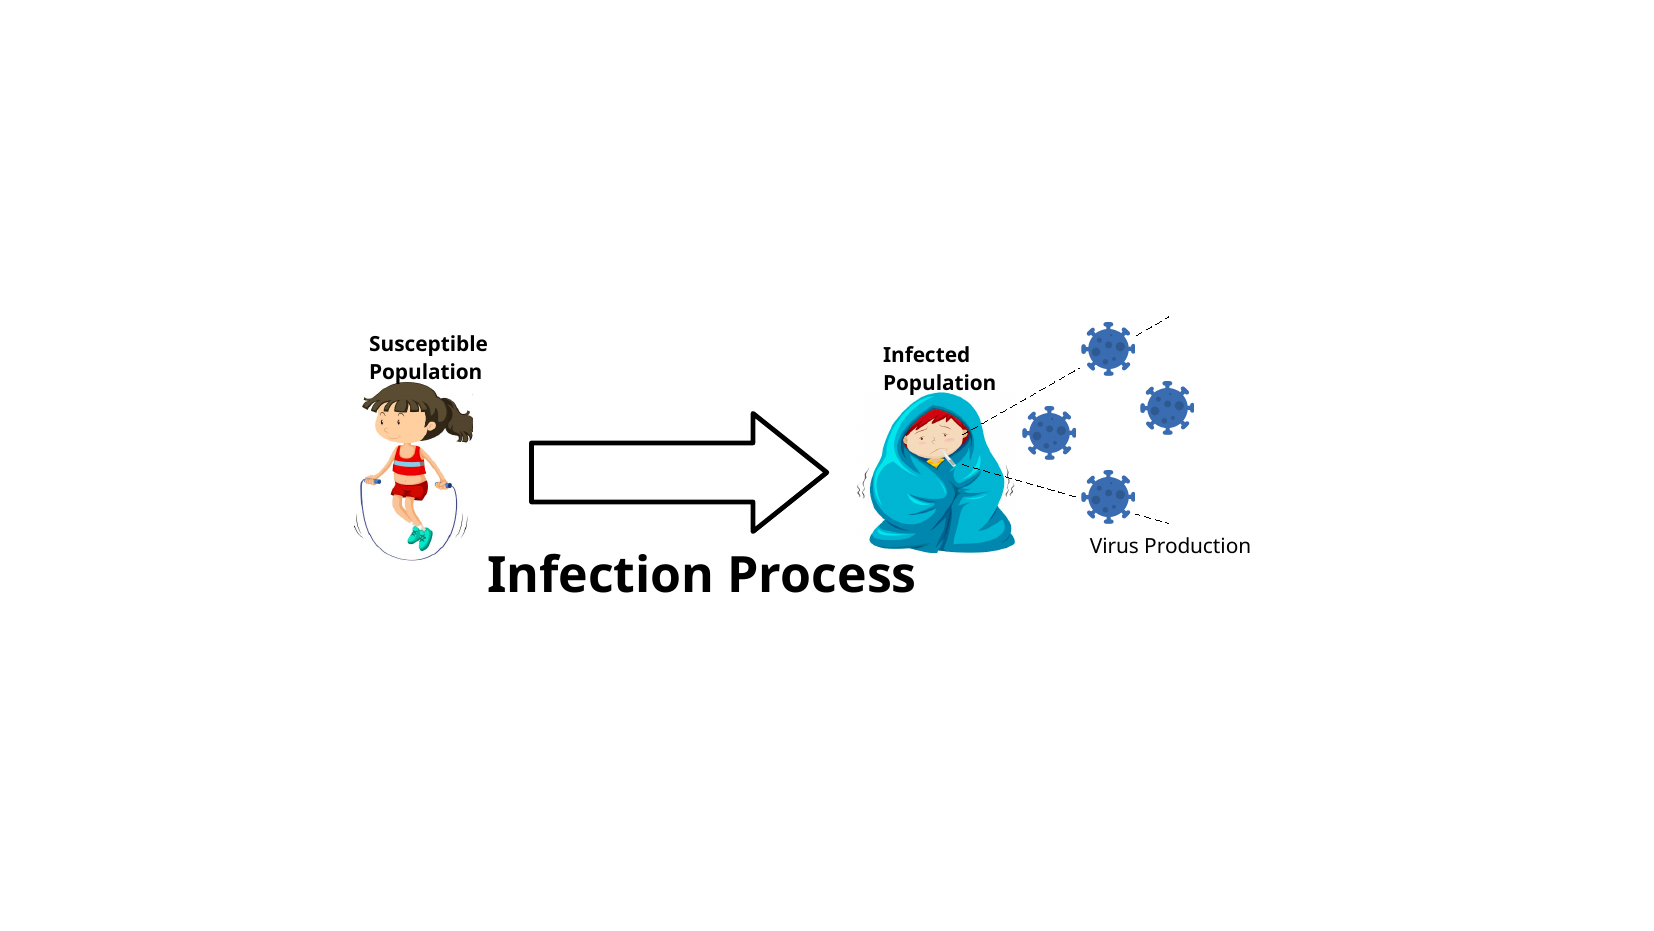

Susceptible
Population
Infected
Population
Virus Production
Infection Process